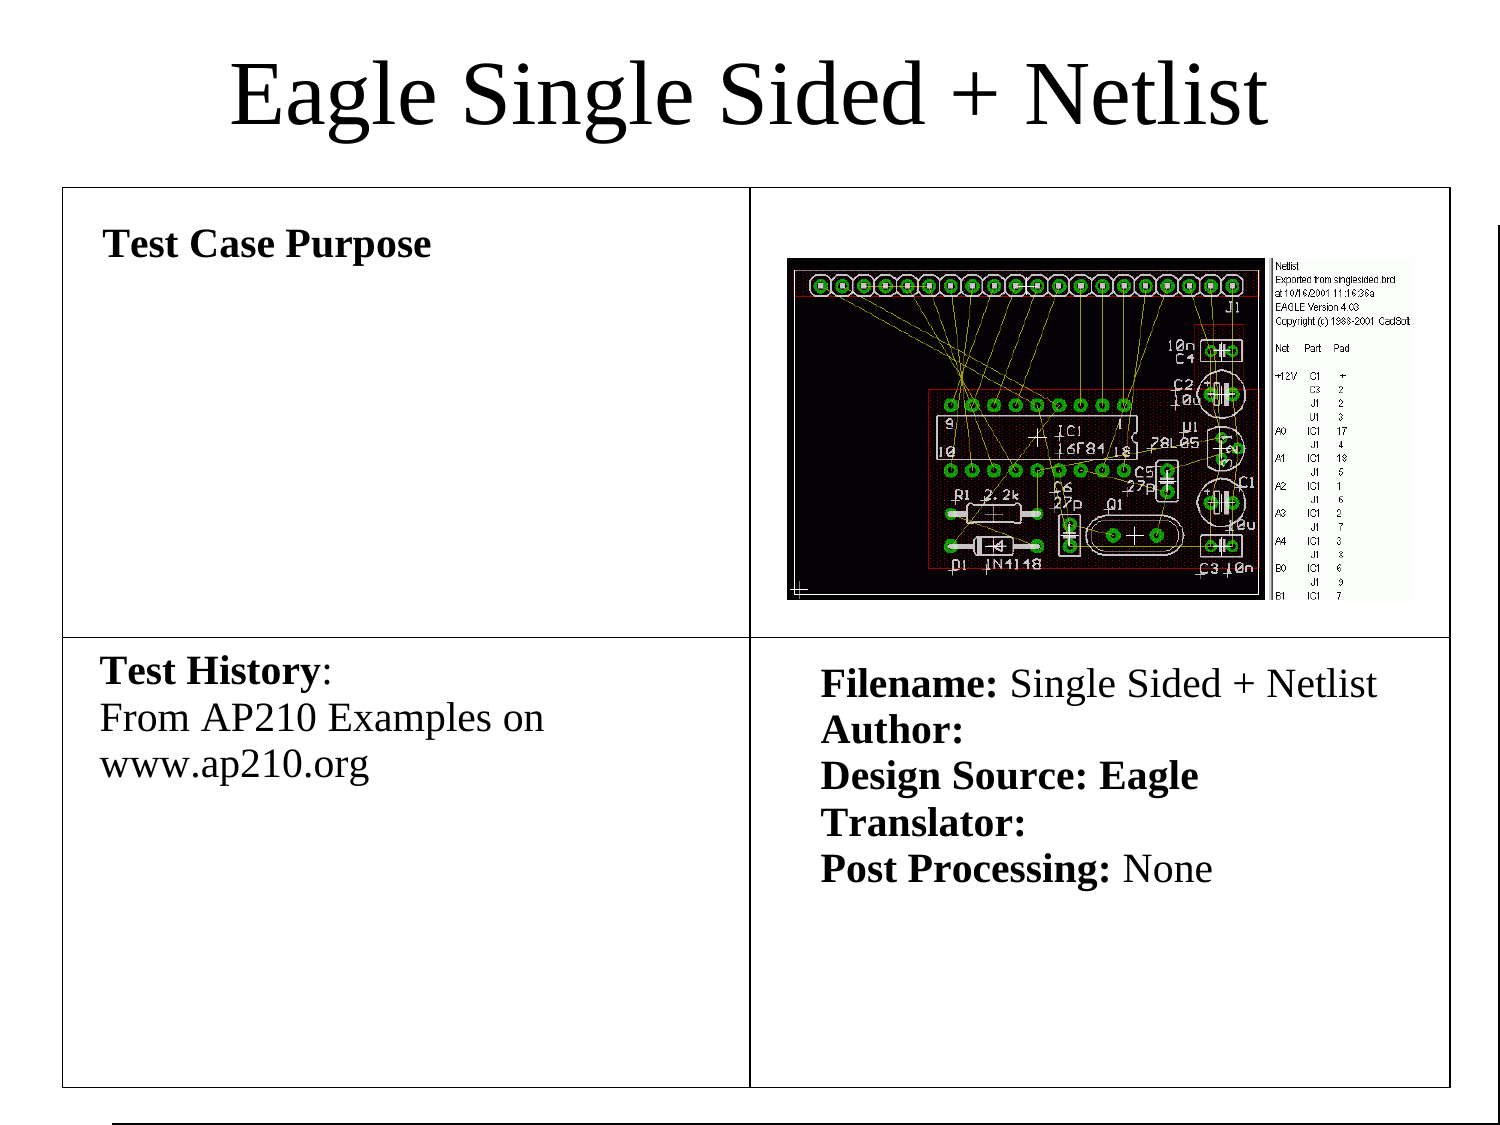

# Eagle Single Sided + Netlist
Test Case Purpose
Test History:
From AP210 Examples on www.ap210.org
Filename: Single Sided + Netlist
Author:
Design Source: Eagle
Translator:
Post Processing: None